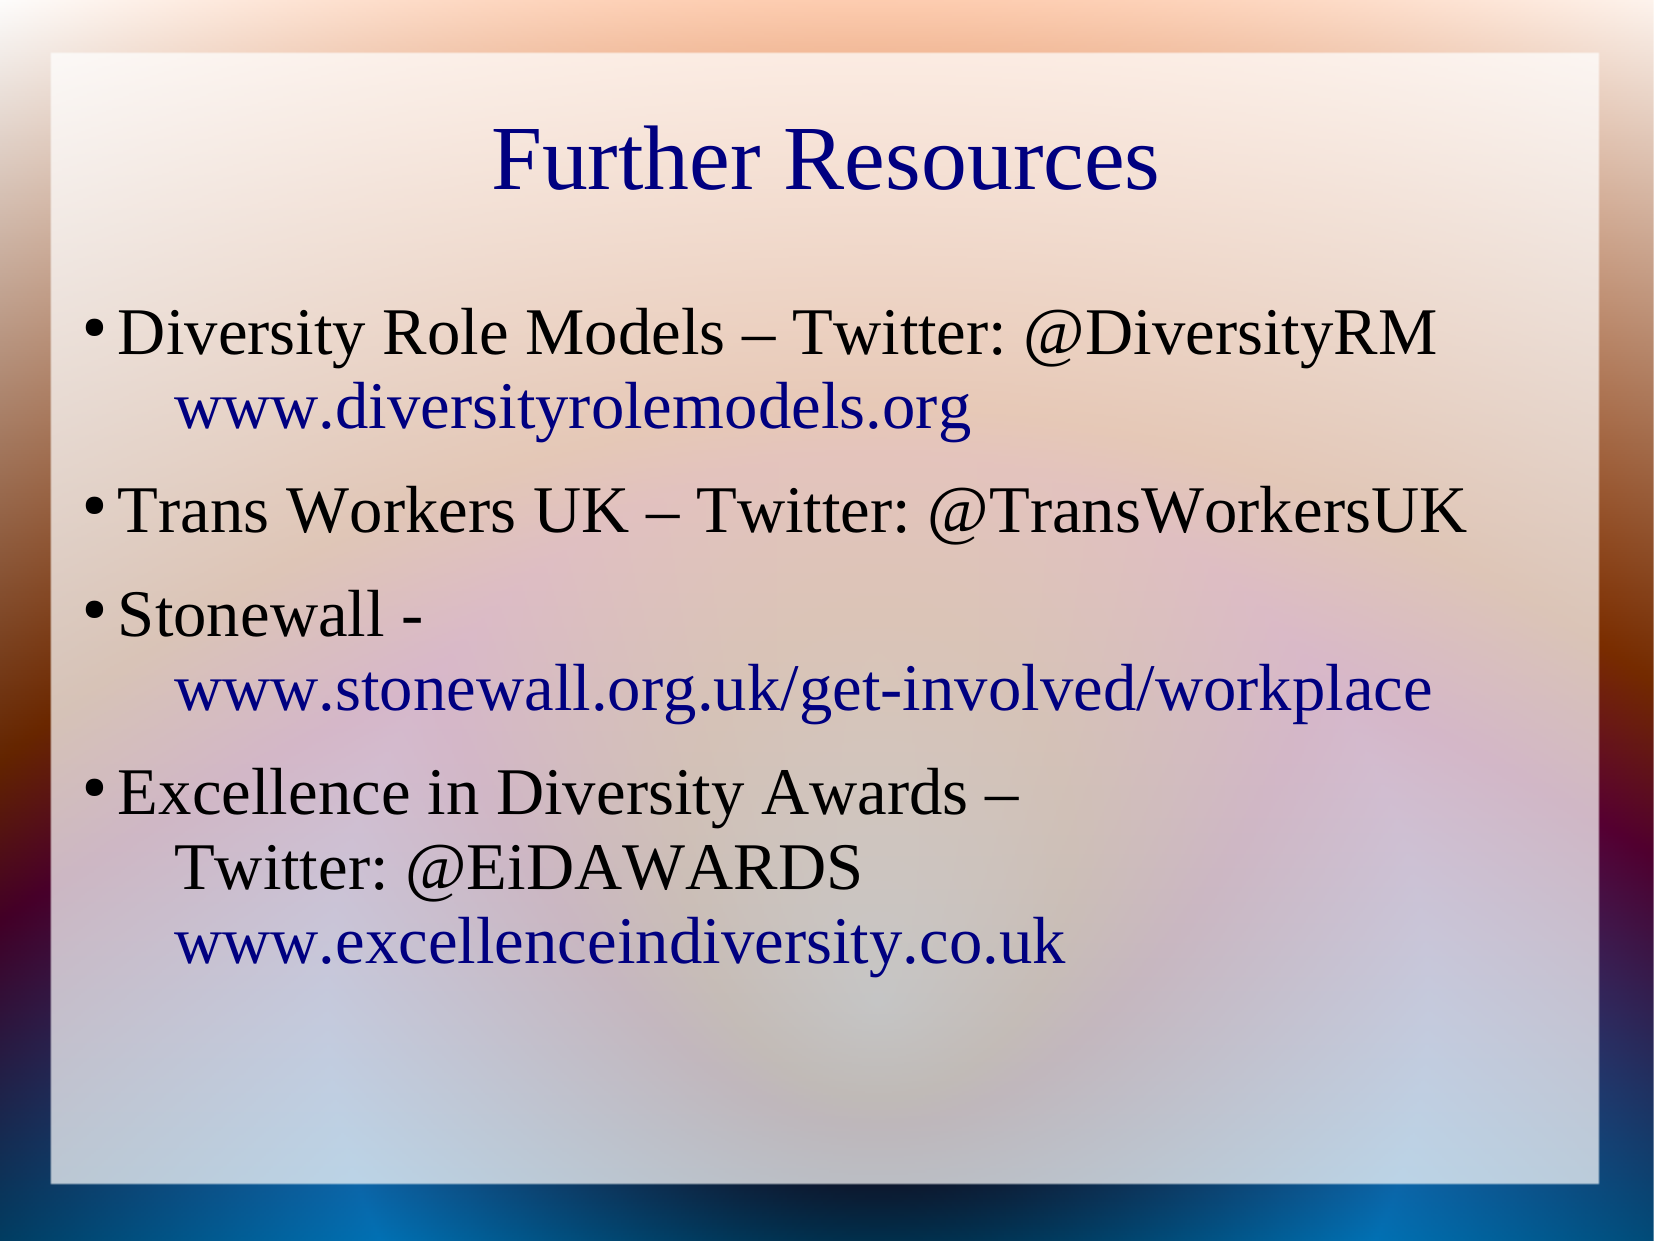

# Further Resources
Diversity Role Models – Twitter: @DiversityRM www.diversityrolemodels.org
Trans Workers UK – Twitter: @TransWorkersUK
Stonewall -
www.stonewall.org.uk/get-involved/workplace
Excellence in Diversity Awards –
Twitter: @EiDAWARDS www.excellenceindiversity.co.uk